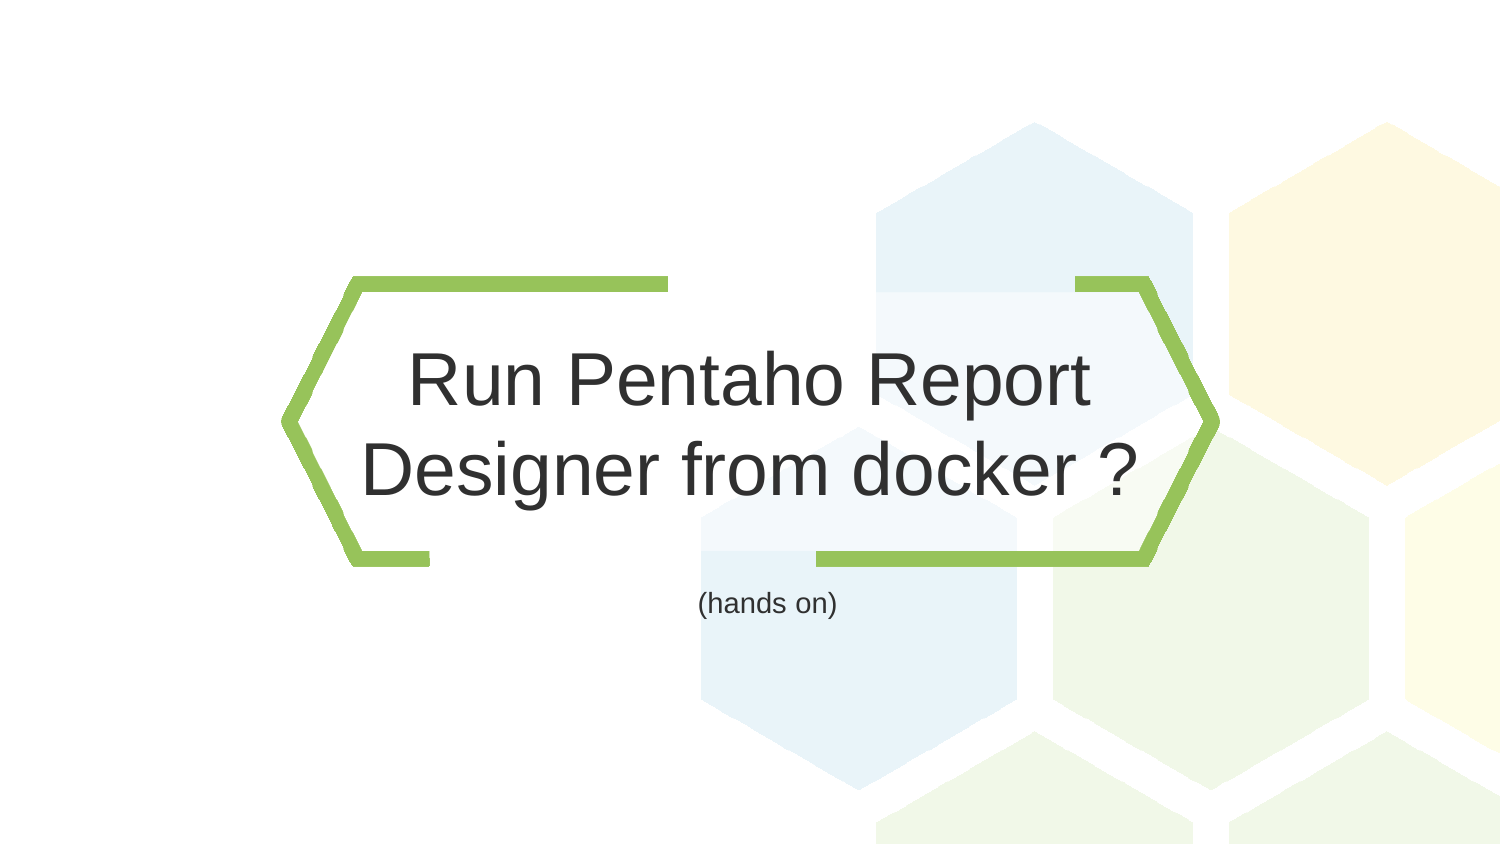

# Run Pentaho Report Designer from docker ?
(hands on)